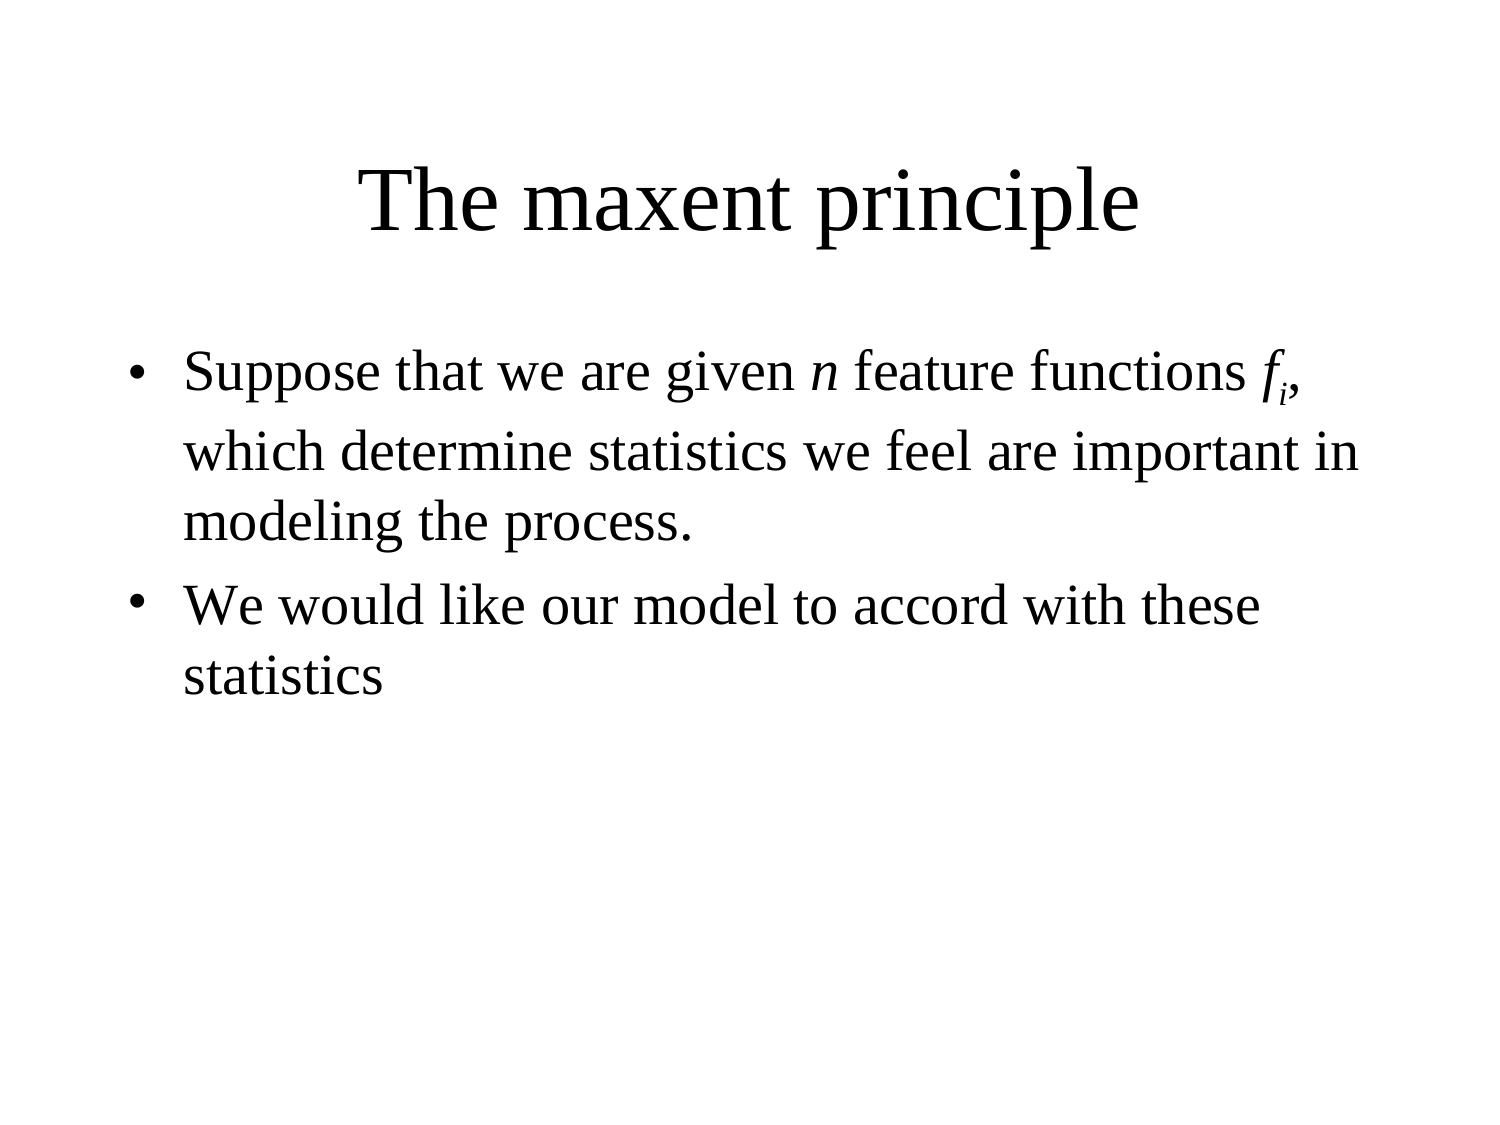

# The maxent principle
Suppose that we are given n feature functions fi, which determine statistics we feel are important in modeling the process.
We would like our model to accord with these statistics